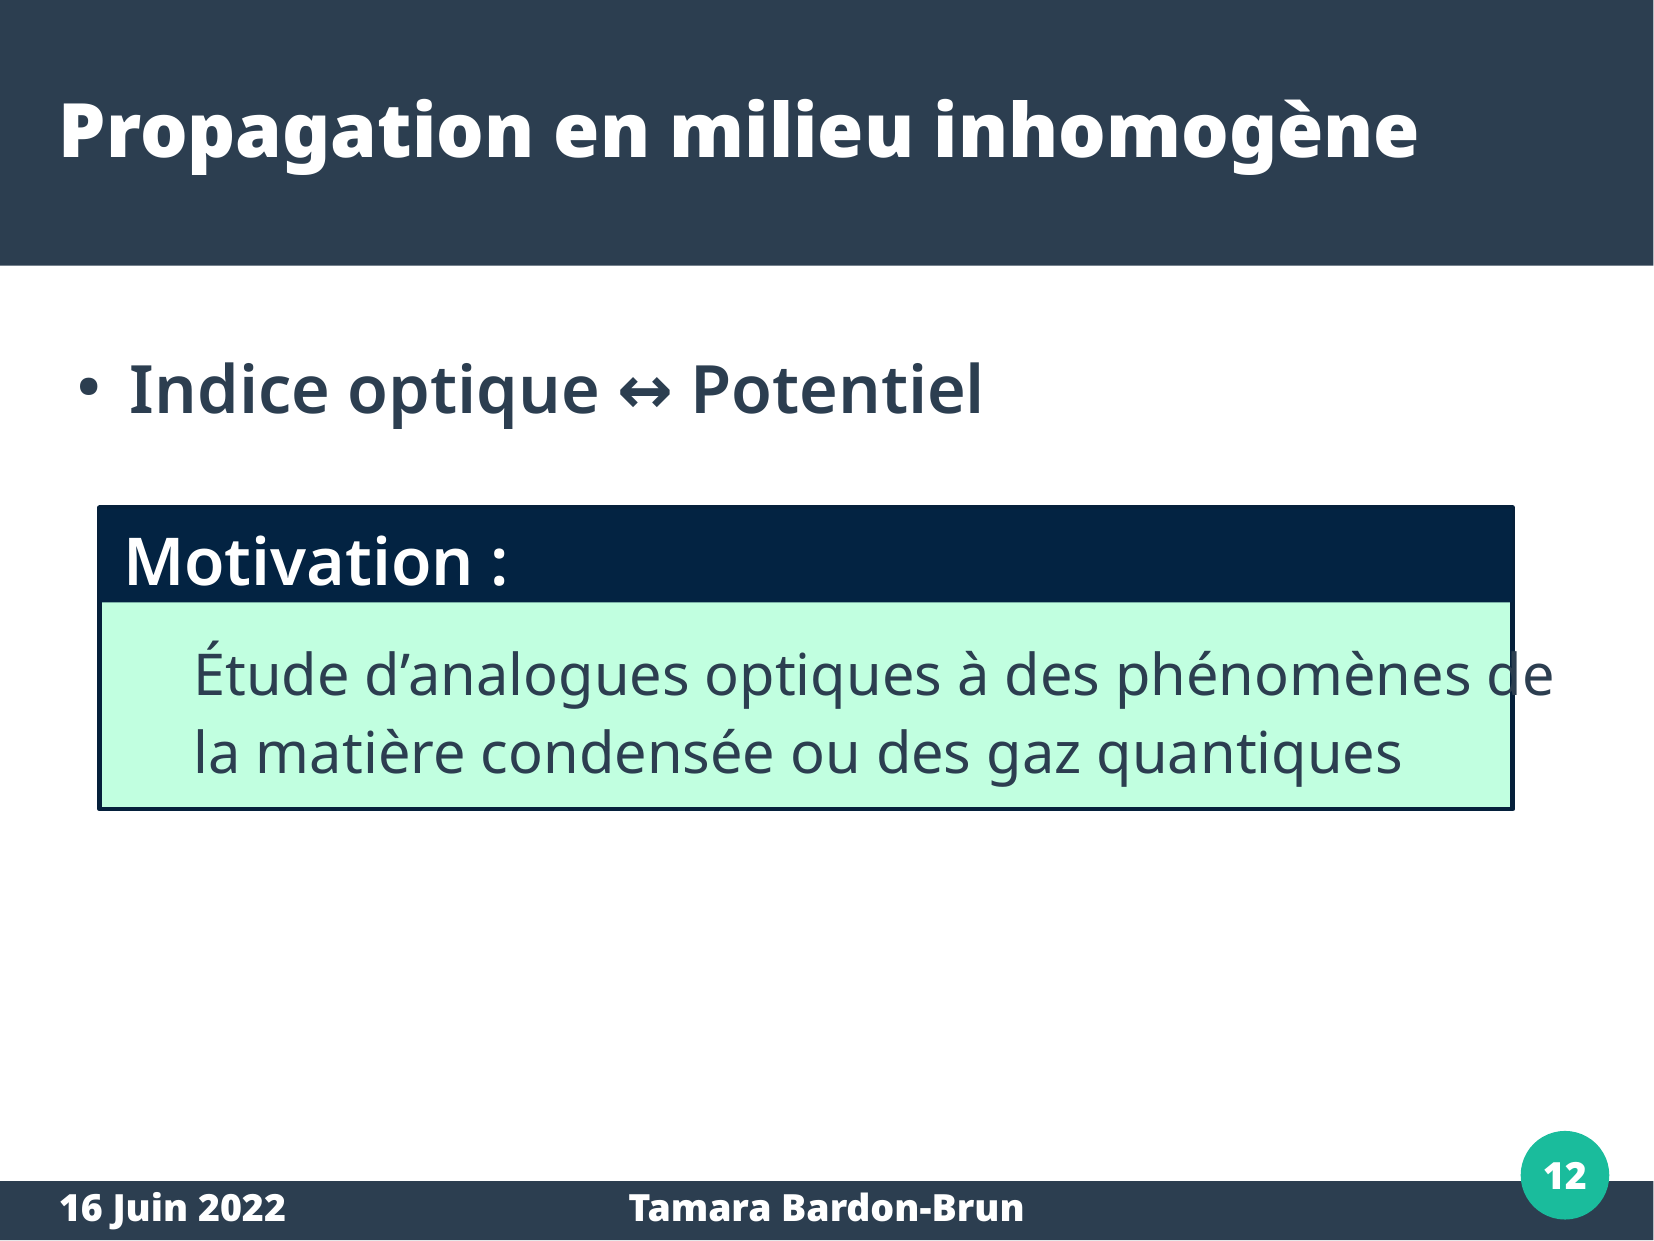

# Propagation en milieu inhomogène
Indice optique ↔ Potentiel
Motivation :
Étude d’analogues optiques à des phénomènes de la matière condensée ou des gaz quantiques
12
16 Juin 2022
Tamara Bardon-Brun